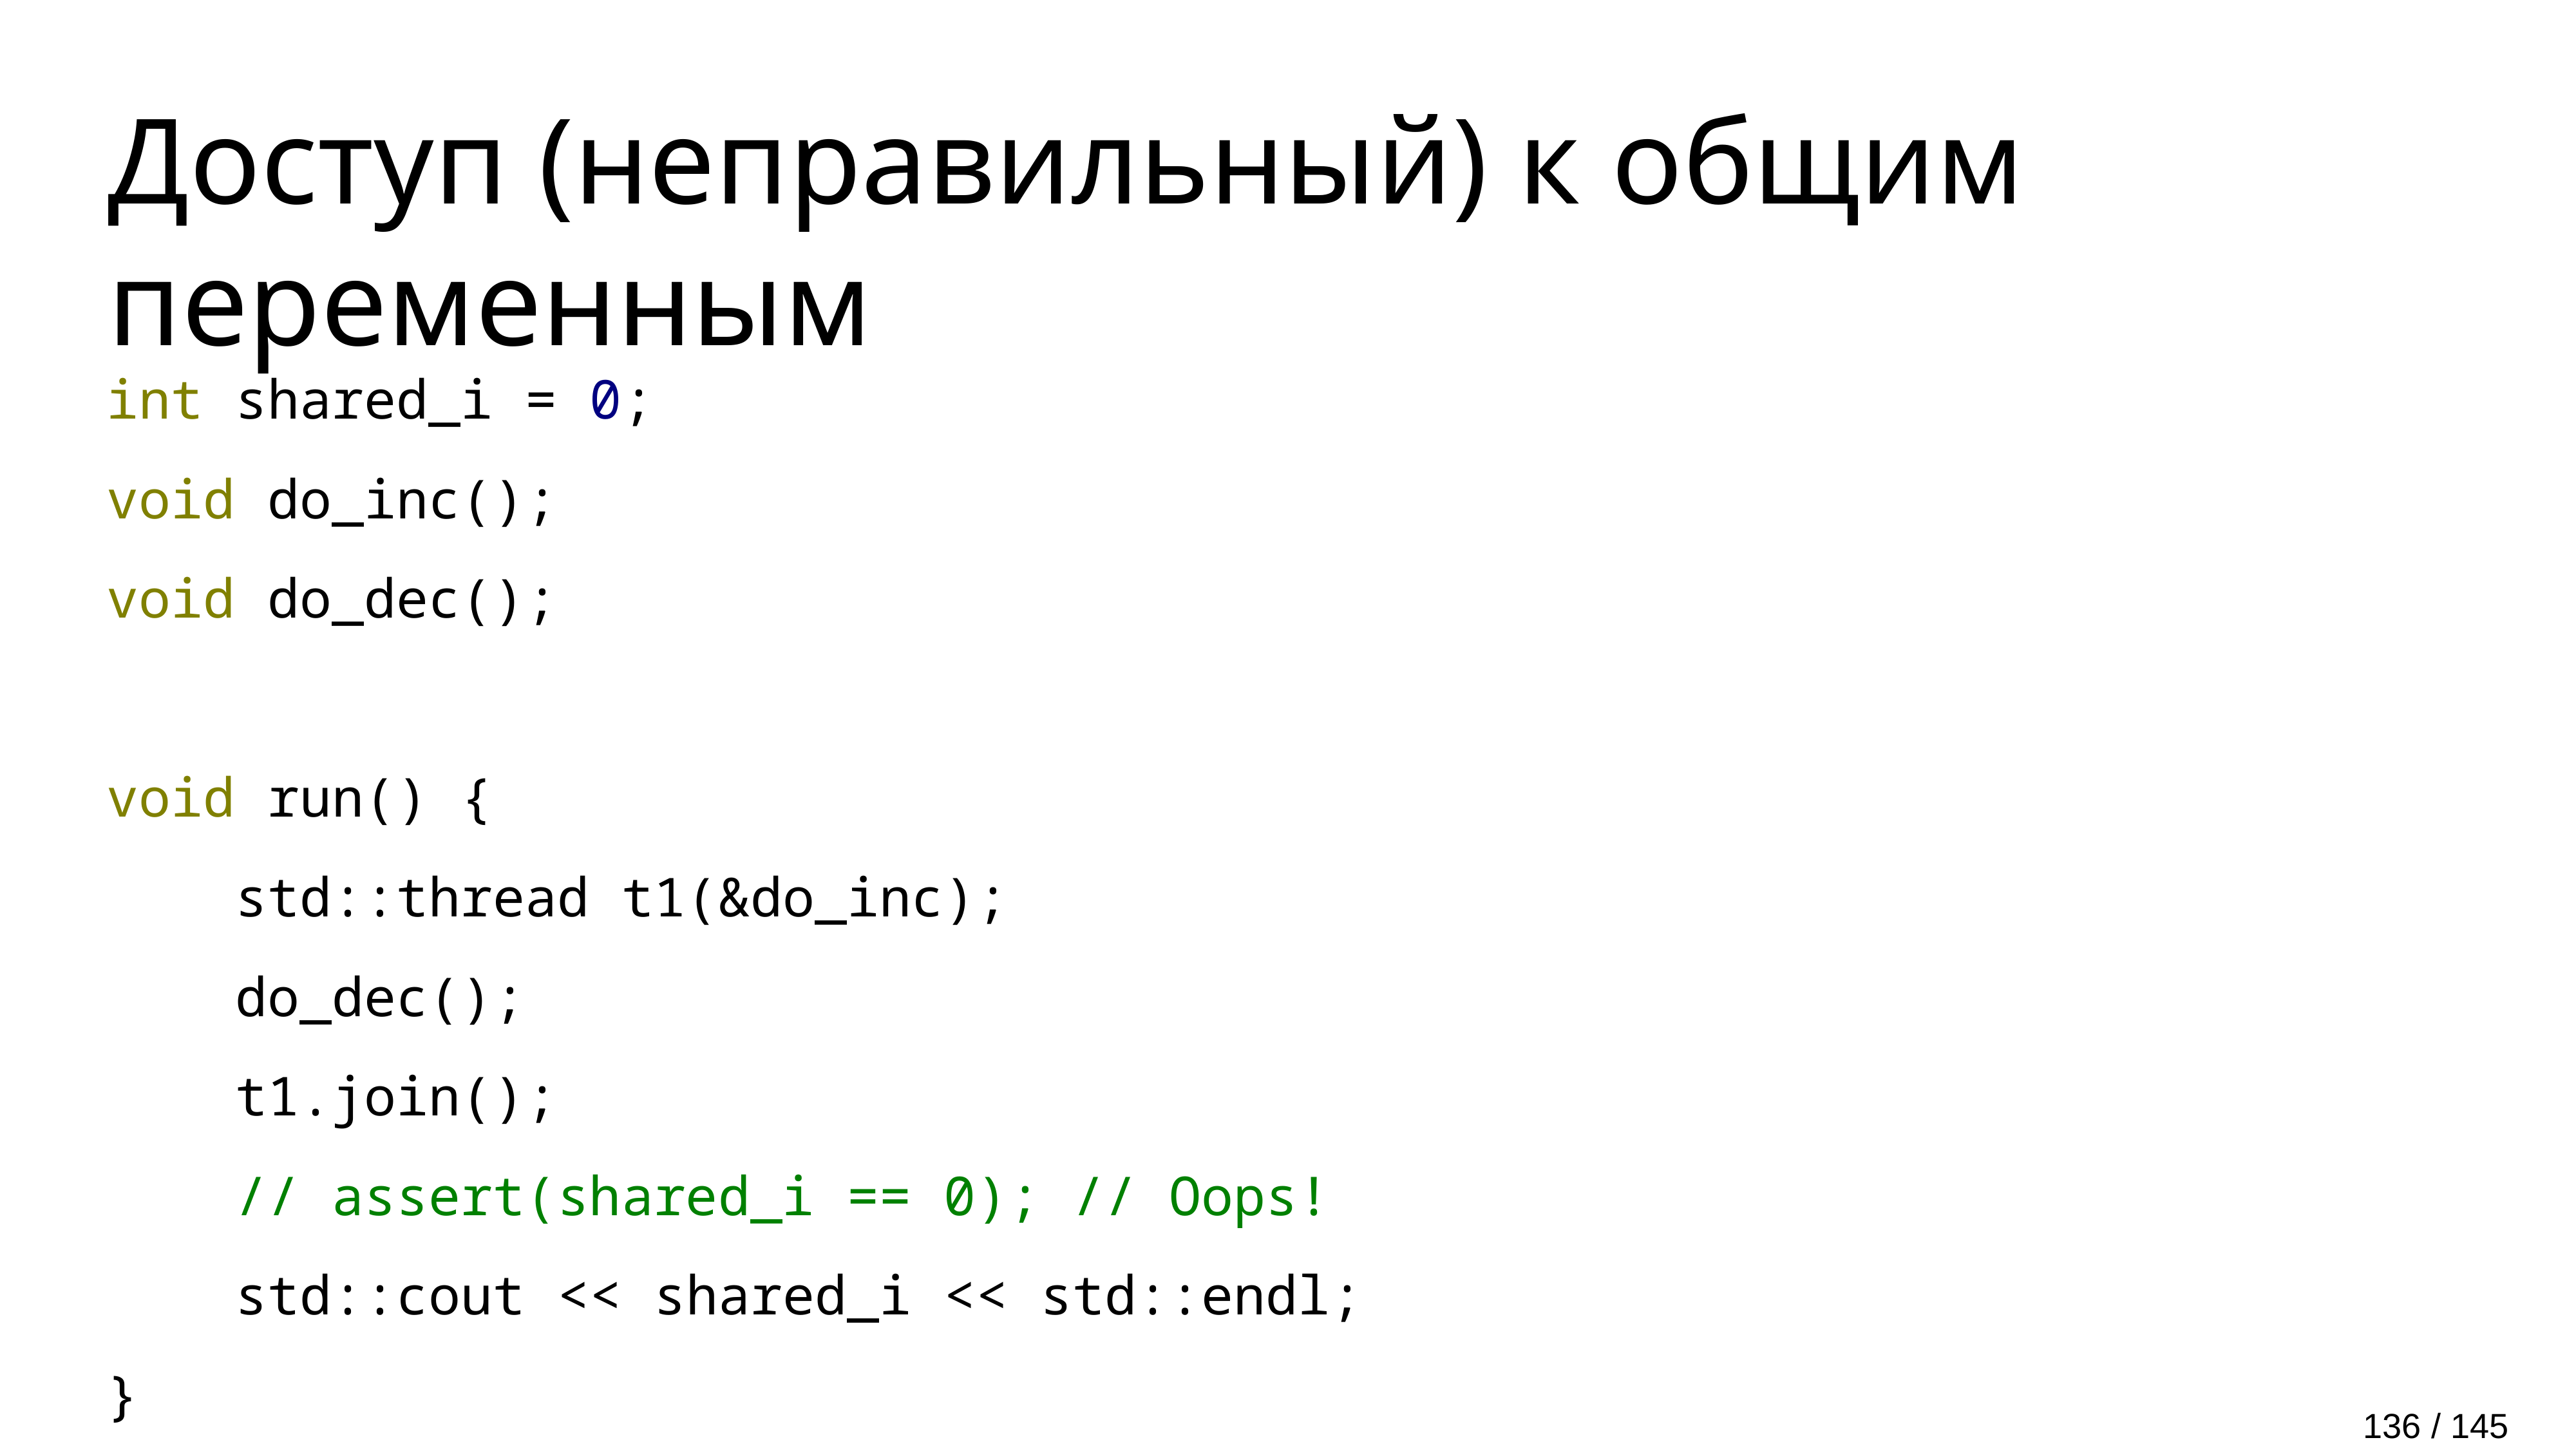

# Доступ (неправильный) к общим переменным
int shared_i = 0;
void do_inc();
void do_dec();
void run() {
 std::thread t1(&do_inc);
 do_dec();
 t1.join();
 // assert(shared_i == 0); // Oops!
 std::cout << shared_i << std::endl;
}